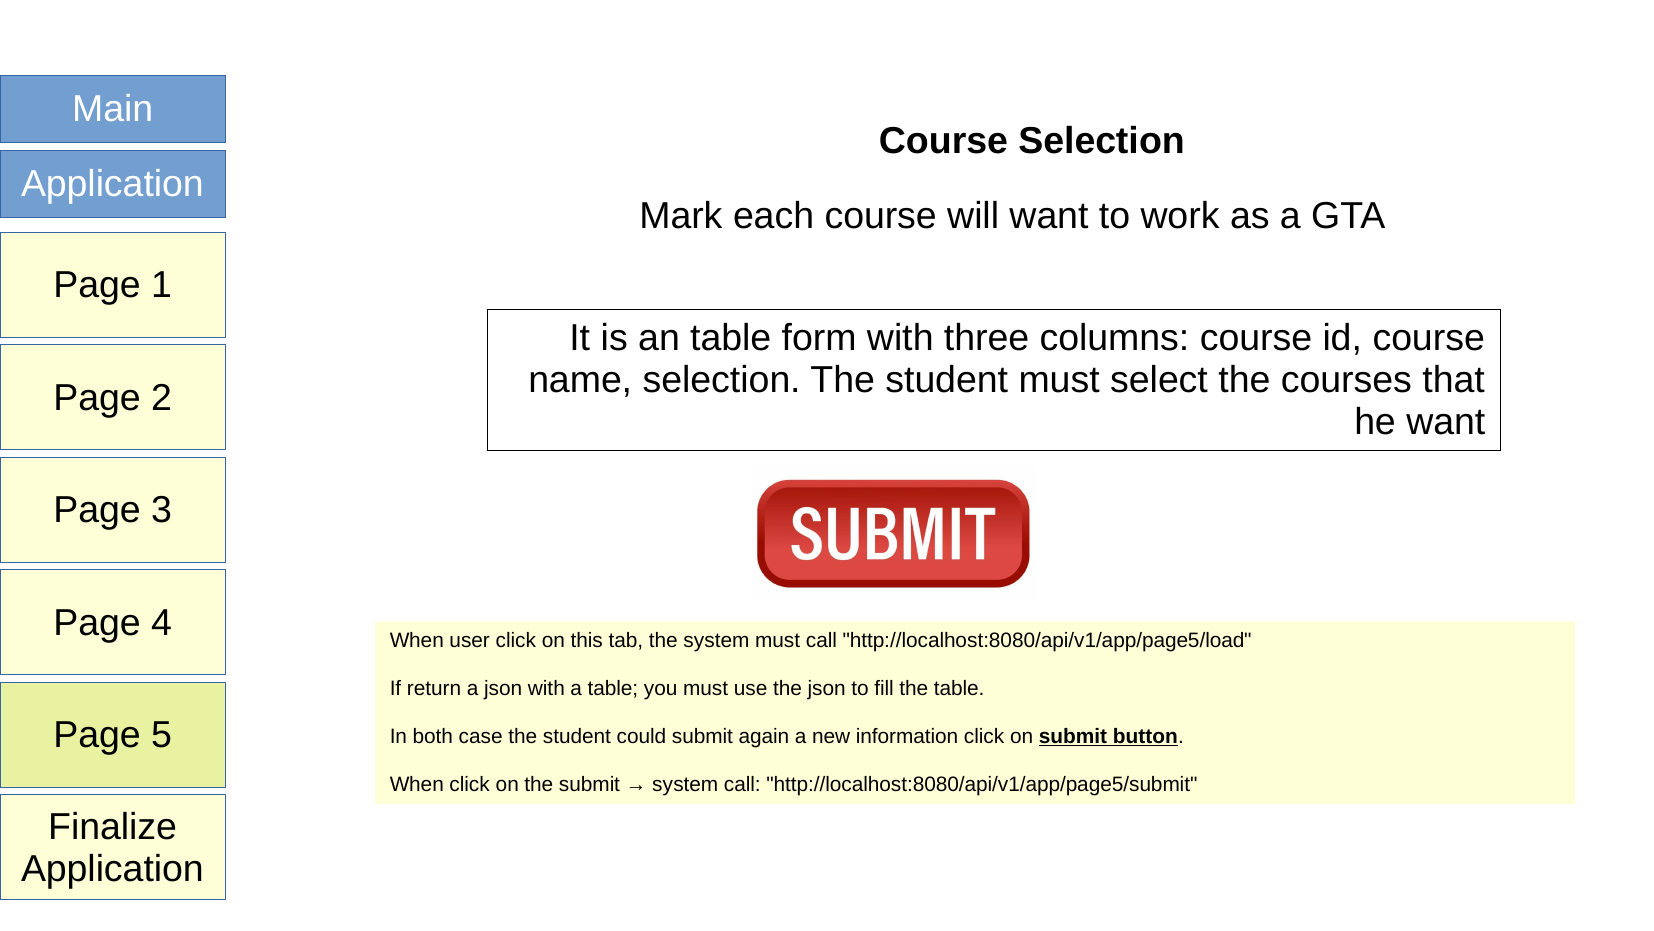

Main
Course Selection
Application
Mark each course will want to work as a GTA
Page 1
It is an table form with three columns: course id, course name, selection. The student must select the courses that he want
Page 2
Page 3
Page 4
When user click on this tab, the system must call "http://localhost:8080/api/v1/app/page5/load"
If return a json with a table; you must use the json to fill the table.
In both case the student could submit again a new information click on submit button.
When click on the submit → system call: "http://localhost:8080/api/v1/app/page5/submit"
Page 5
Finalize Application